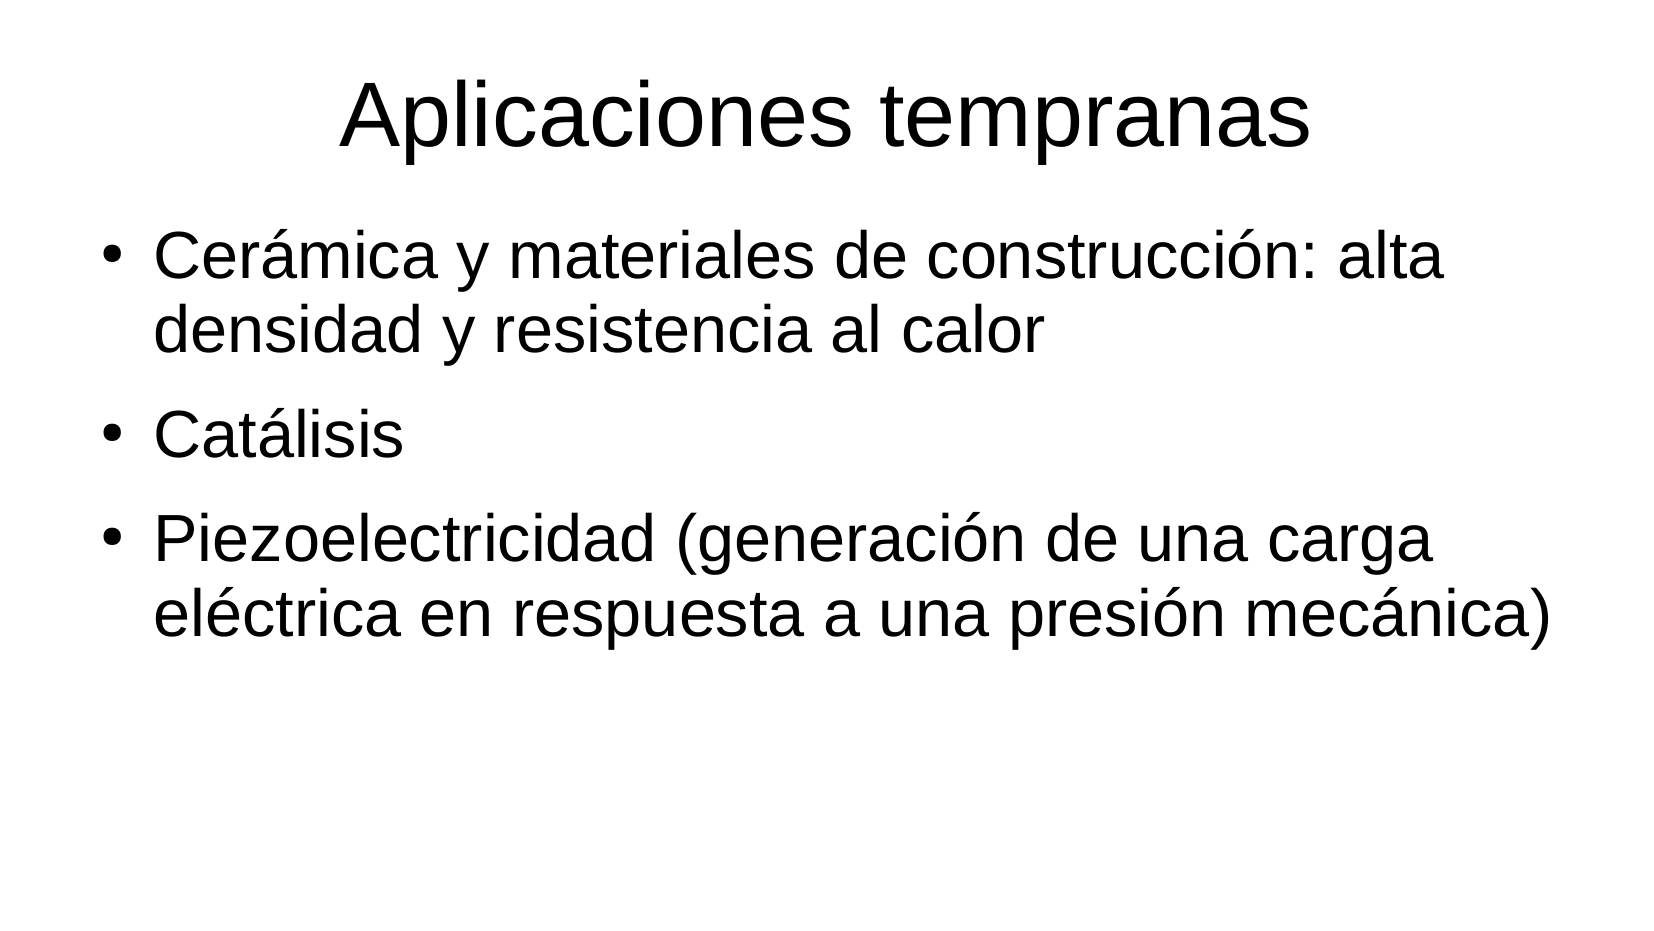

# Aplicaciones tempranas
Cerámica y materiales de construcción: alta densidad y resistencia al calor
Catálisis
Piezoelectricidad (generación de una carga eléctrica en respuesta a una presión mecánica)